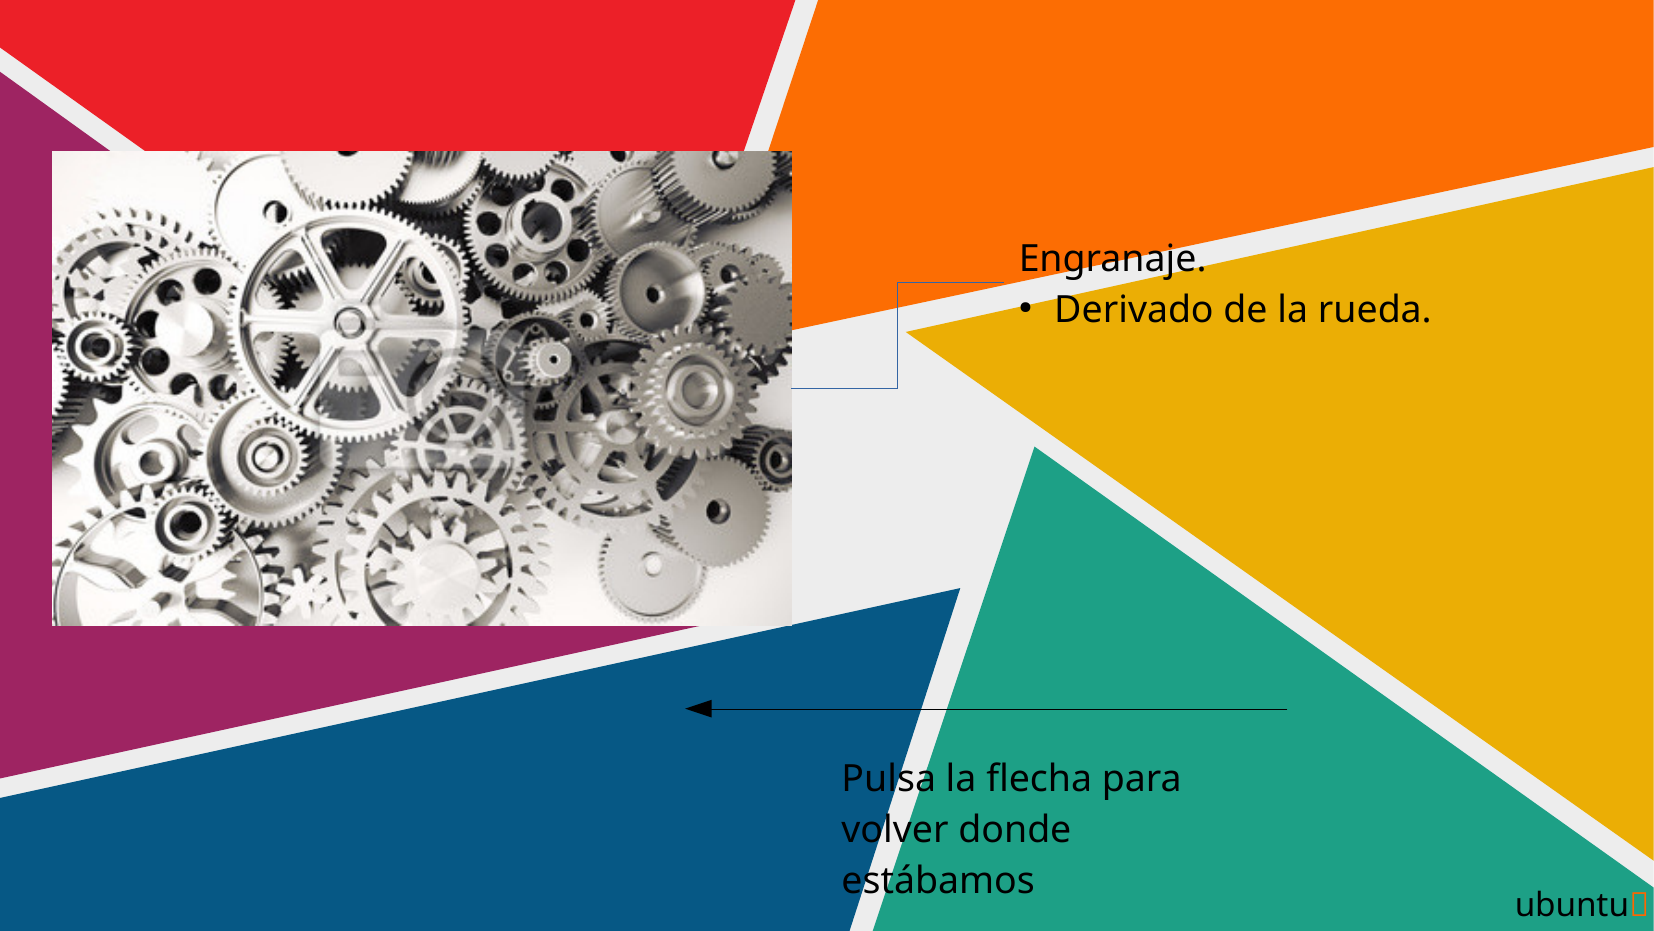

#
Engranaje.
Derivado de la rueda.
Pulsa la flecha para volver donde estábamos
ubuntu